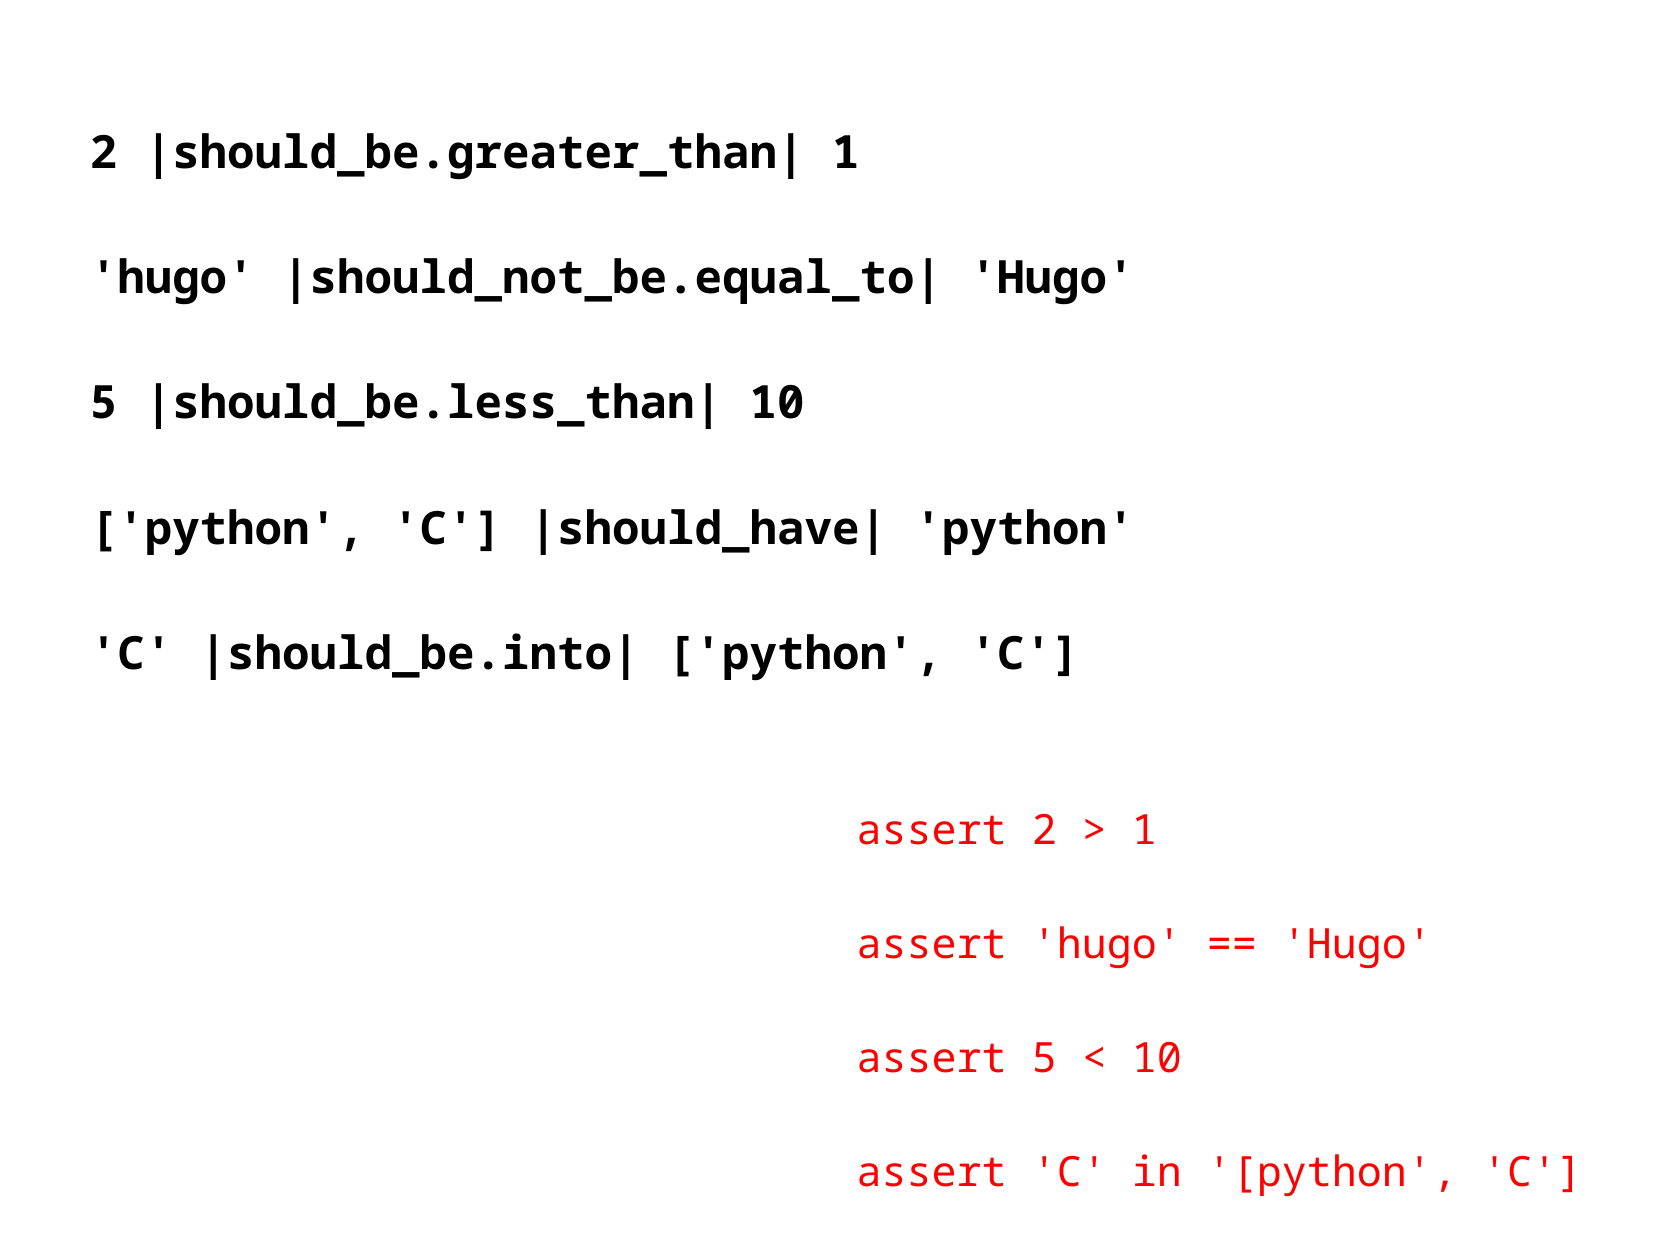

2 |should_be.greater_than| 1
'hugo' |should_not_be.equal_to| 'Hugo'
5 |should_be.less_than| 10
['python', 'C'] |should_have| 'python'
'C' |should_be.into| ['python', 'C']
assert 2 > 1
assert 'hugo' == 'Hugo'
assert 5 < 10
assert 'C' in '[python', 'C']